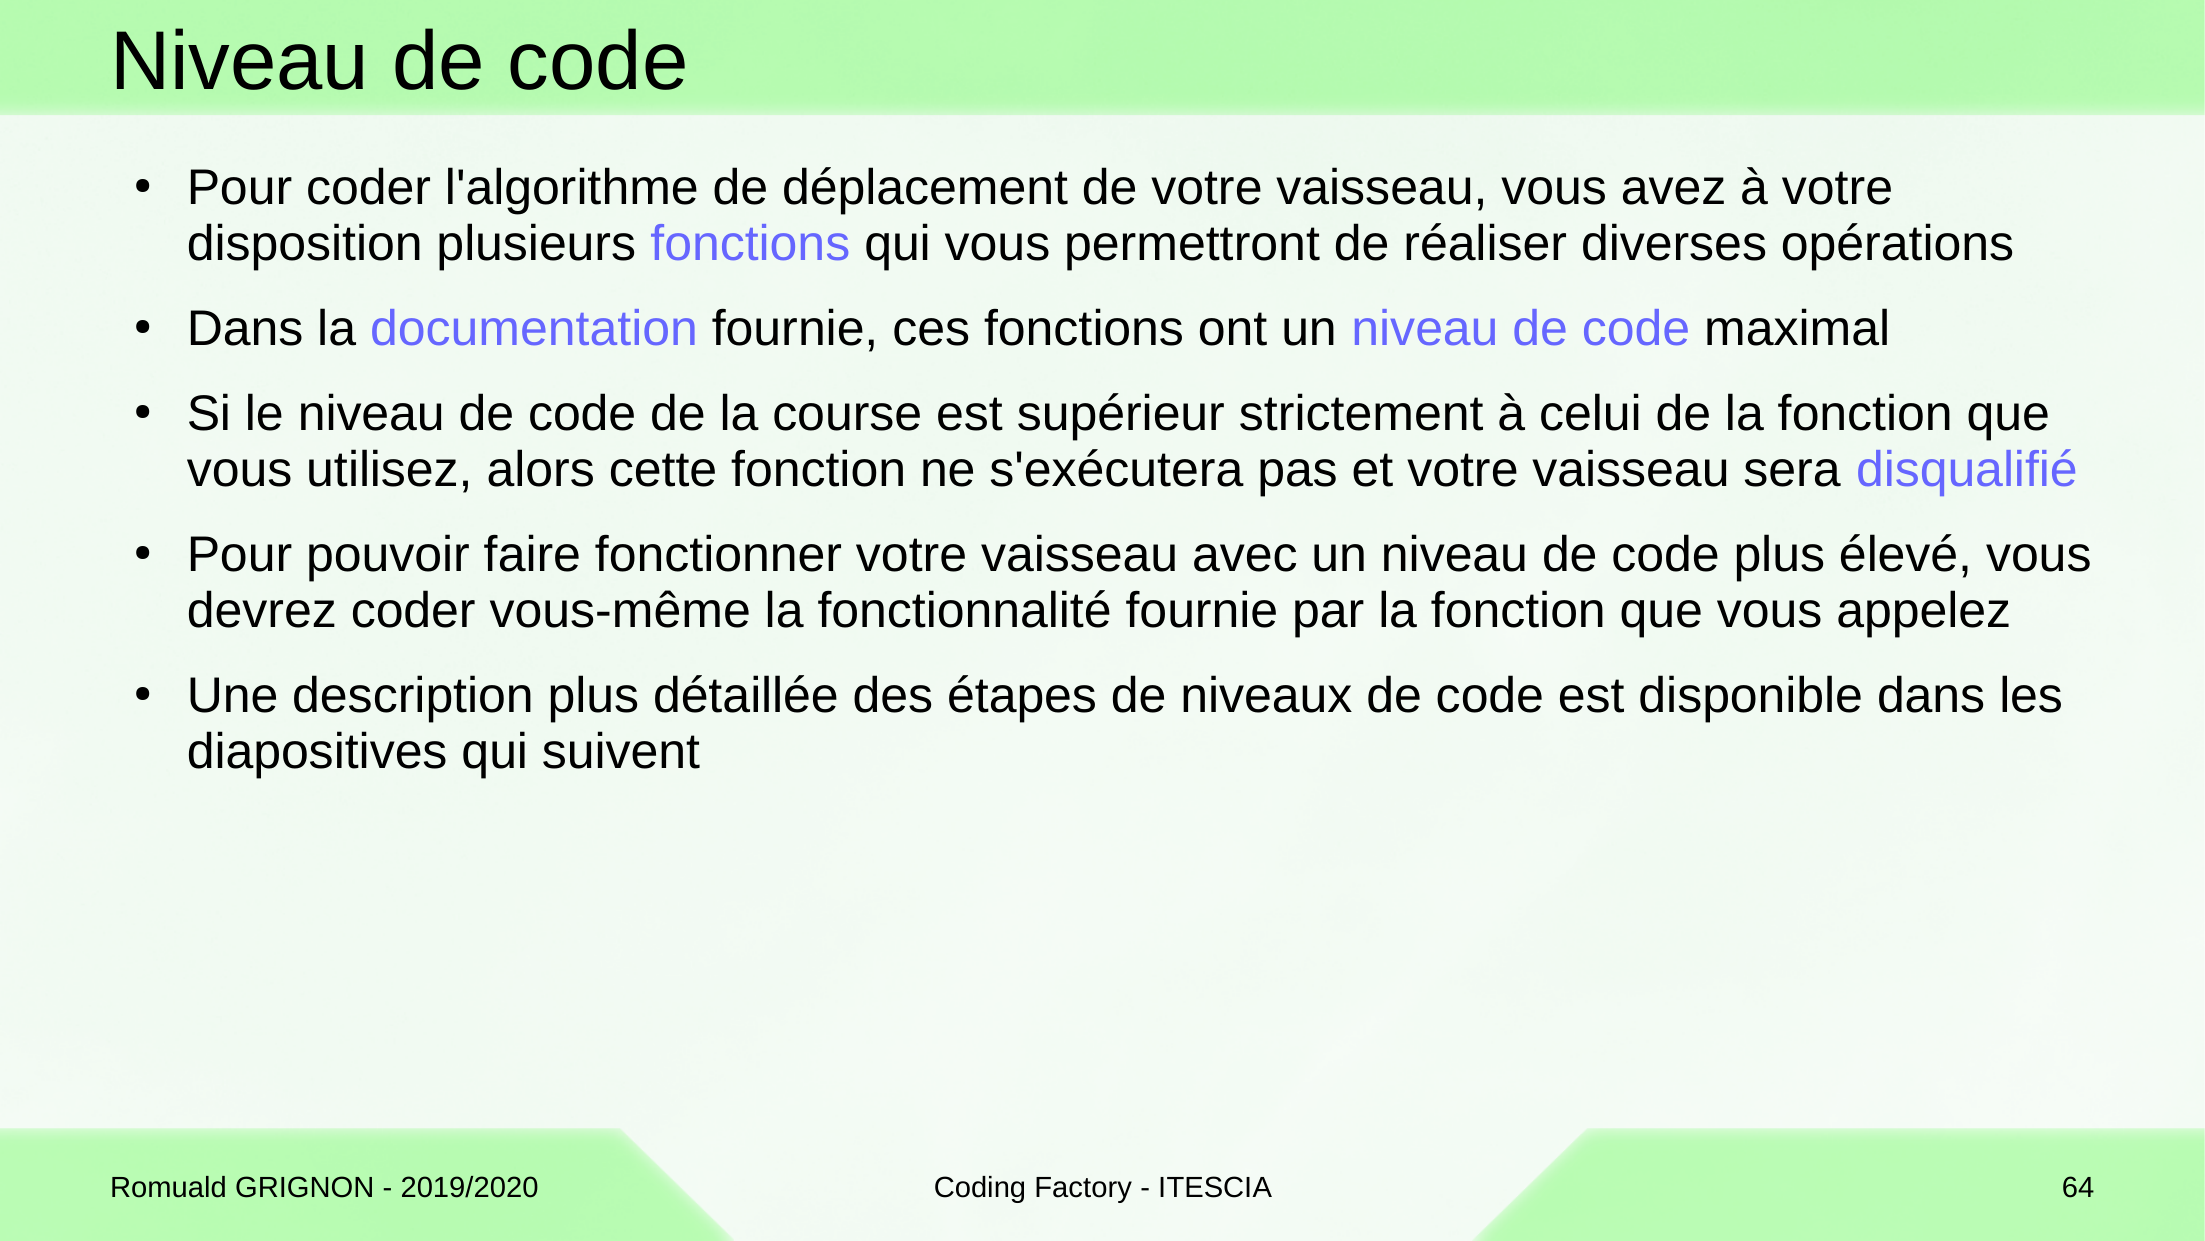

# Niveau de code
Pour coder l'algorithme de déplacement de votre vaisseau, vous avez à votre disposition plusieurs fonctions qui vous permettront de réaliser diverses opérations
Dans la documentation fournie, ces fonctions ont un niveau de code maximal
Si le niveau de code de la course est supérieur strictement à celui de la fonction que vous utilisez, alors cette fonction ne s'exécutera pas et votre vaisseau sera disqualifié
Pour pouvoir faire fonctionner votre vaisseau avec un niveau de code plus élevé, vous devrez coder vous-même la fonctionnalité fournie par la fonction que vous appelez
Une description plus détaillée des étapes de niveaux de code est disponible dans les diapositives qui suivent
Romuald GRIGNON - 2019/2020
Coding Factory - ITESCIA
64